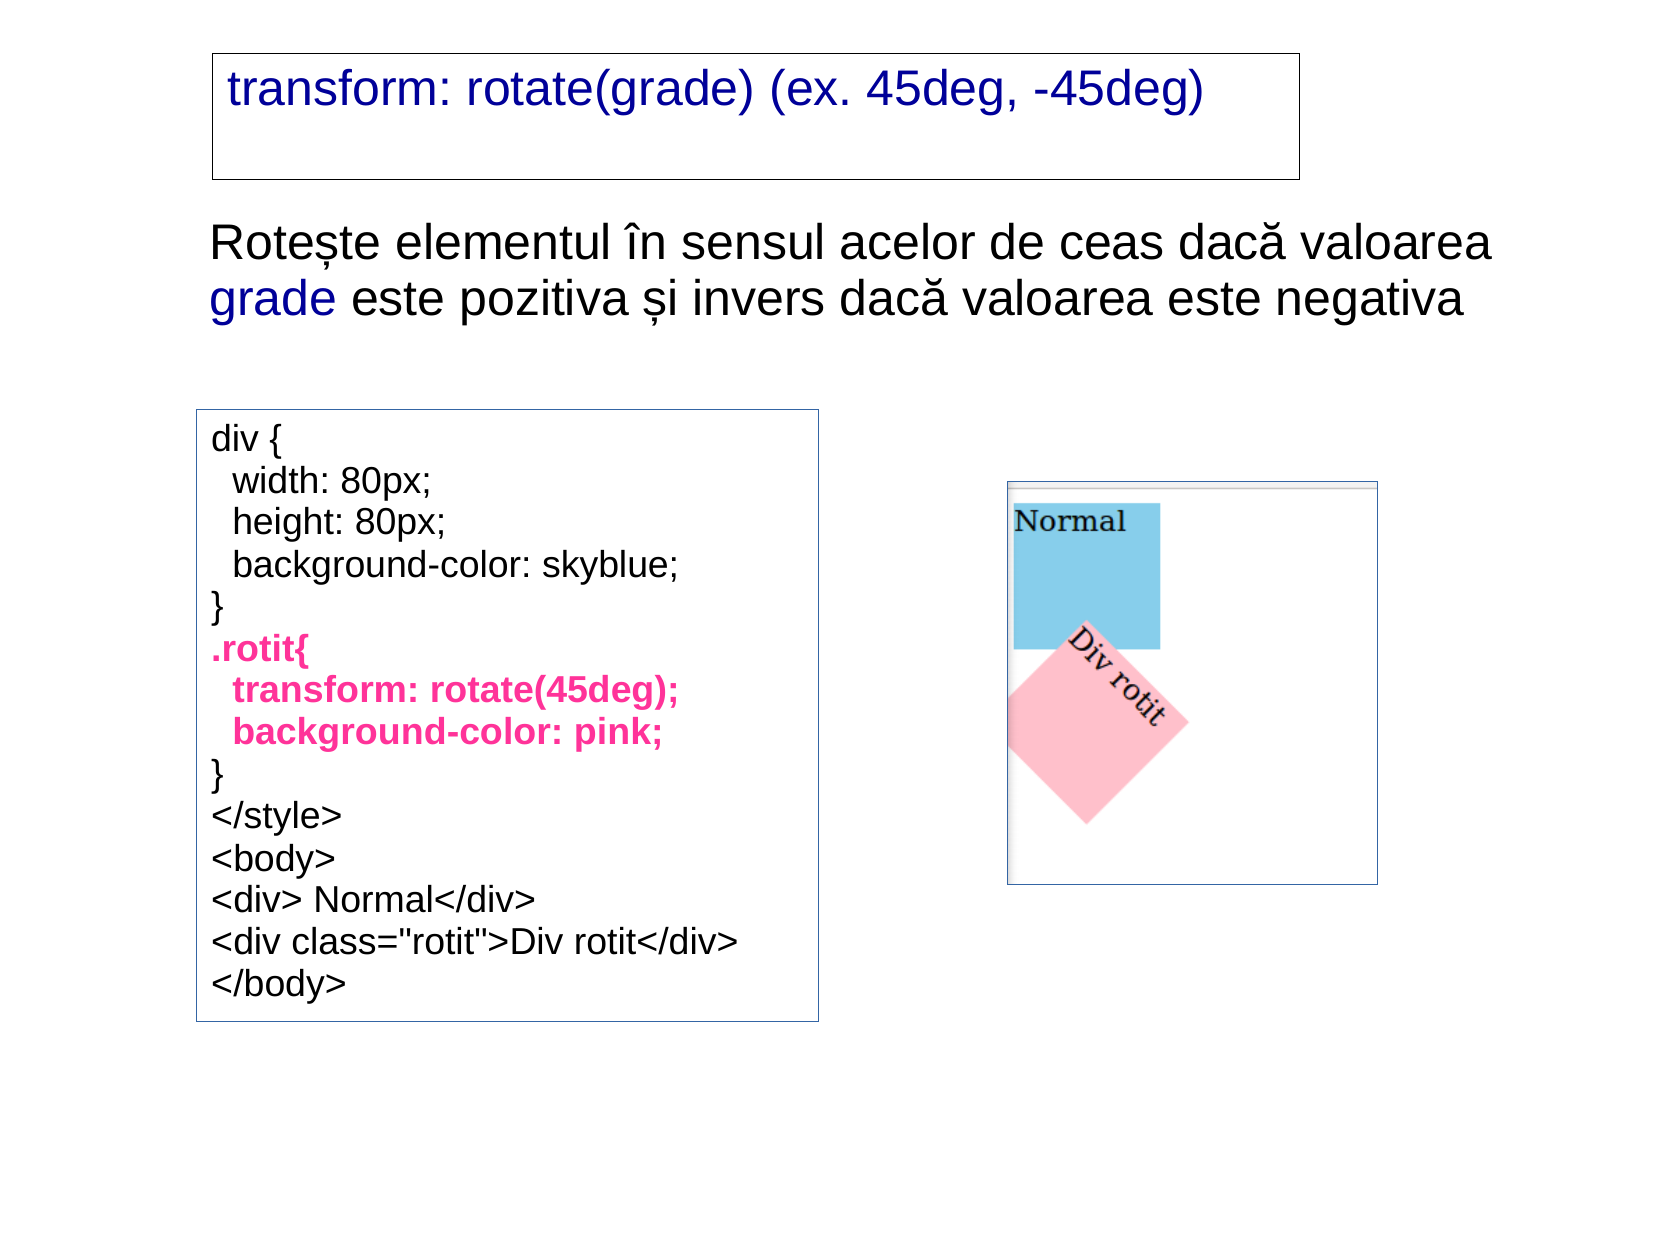

transform: rotate(grade) (ex. 45deg, -45deg)
Rotește elementul în sensul acelor de ceas dacă valoarea grade este pozitiva și invers dacă valoarea este negativa
div {
 width: 80px;
 height: 80px;
 background-color: skyblue;
}
.rotit{
 transform: rotate(45deg);
 background-color: pink;
}
</style>
<body>
<div> Normal</div>
<div class="rotit">Div rotit</div>
</body>